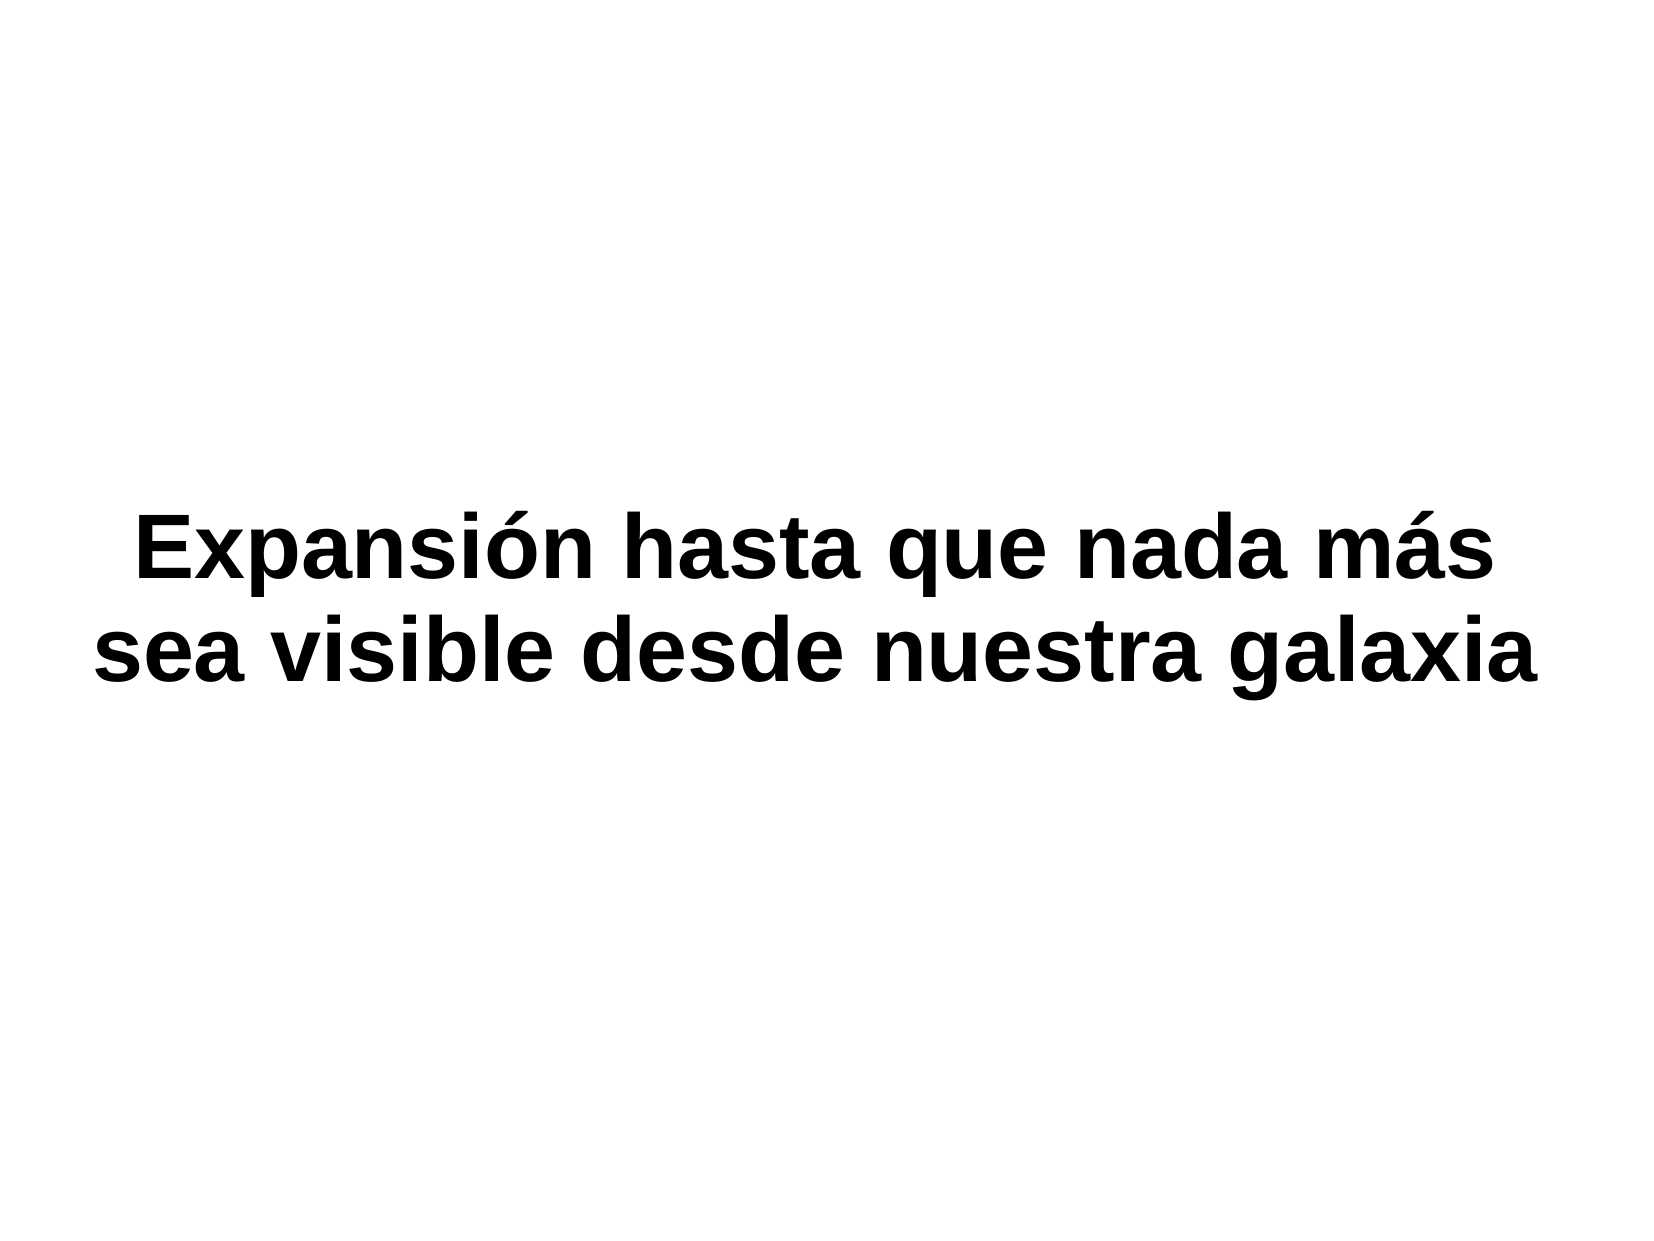

# Expansión hasta que nada más sea visible desde nuestra galaxia